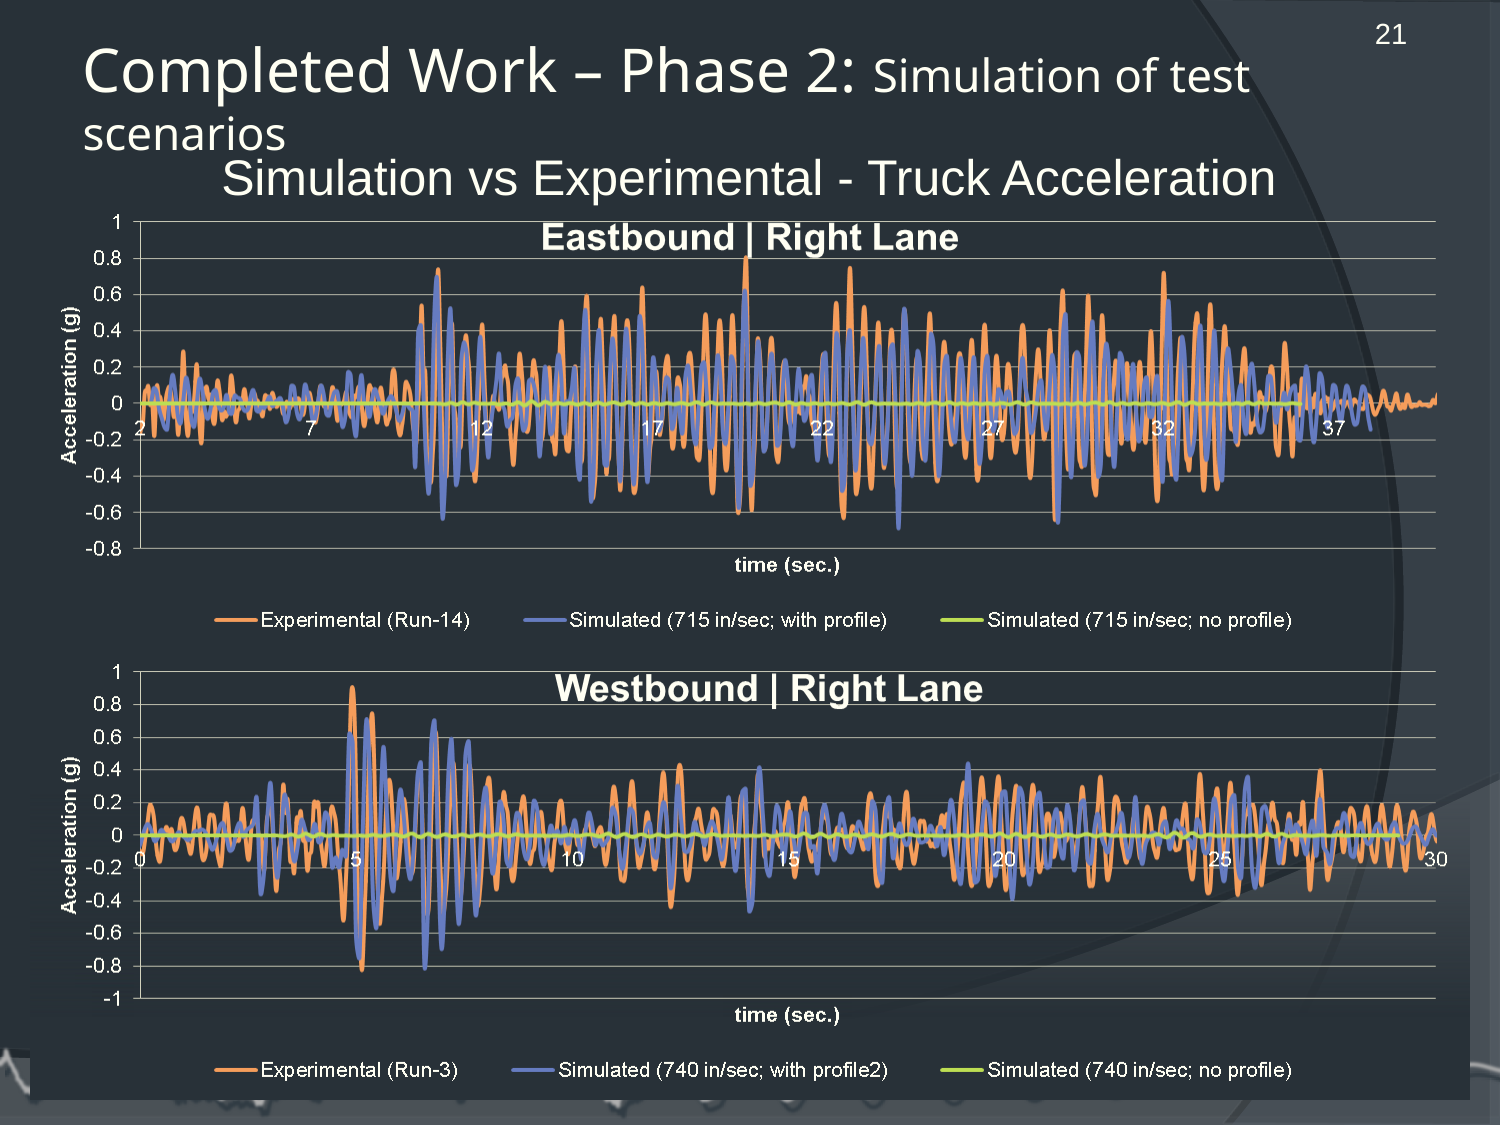

# Completed Work – Phase 2: Simulation of test scenarios
Simulation vs Experimental - Truck Acceleration